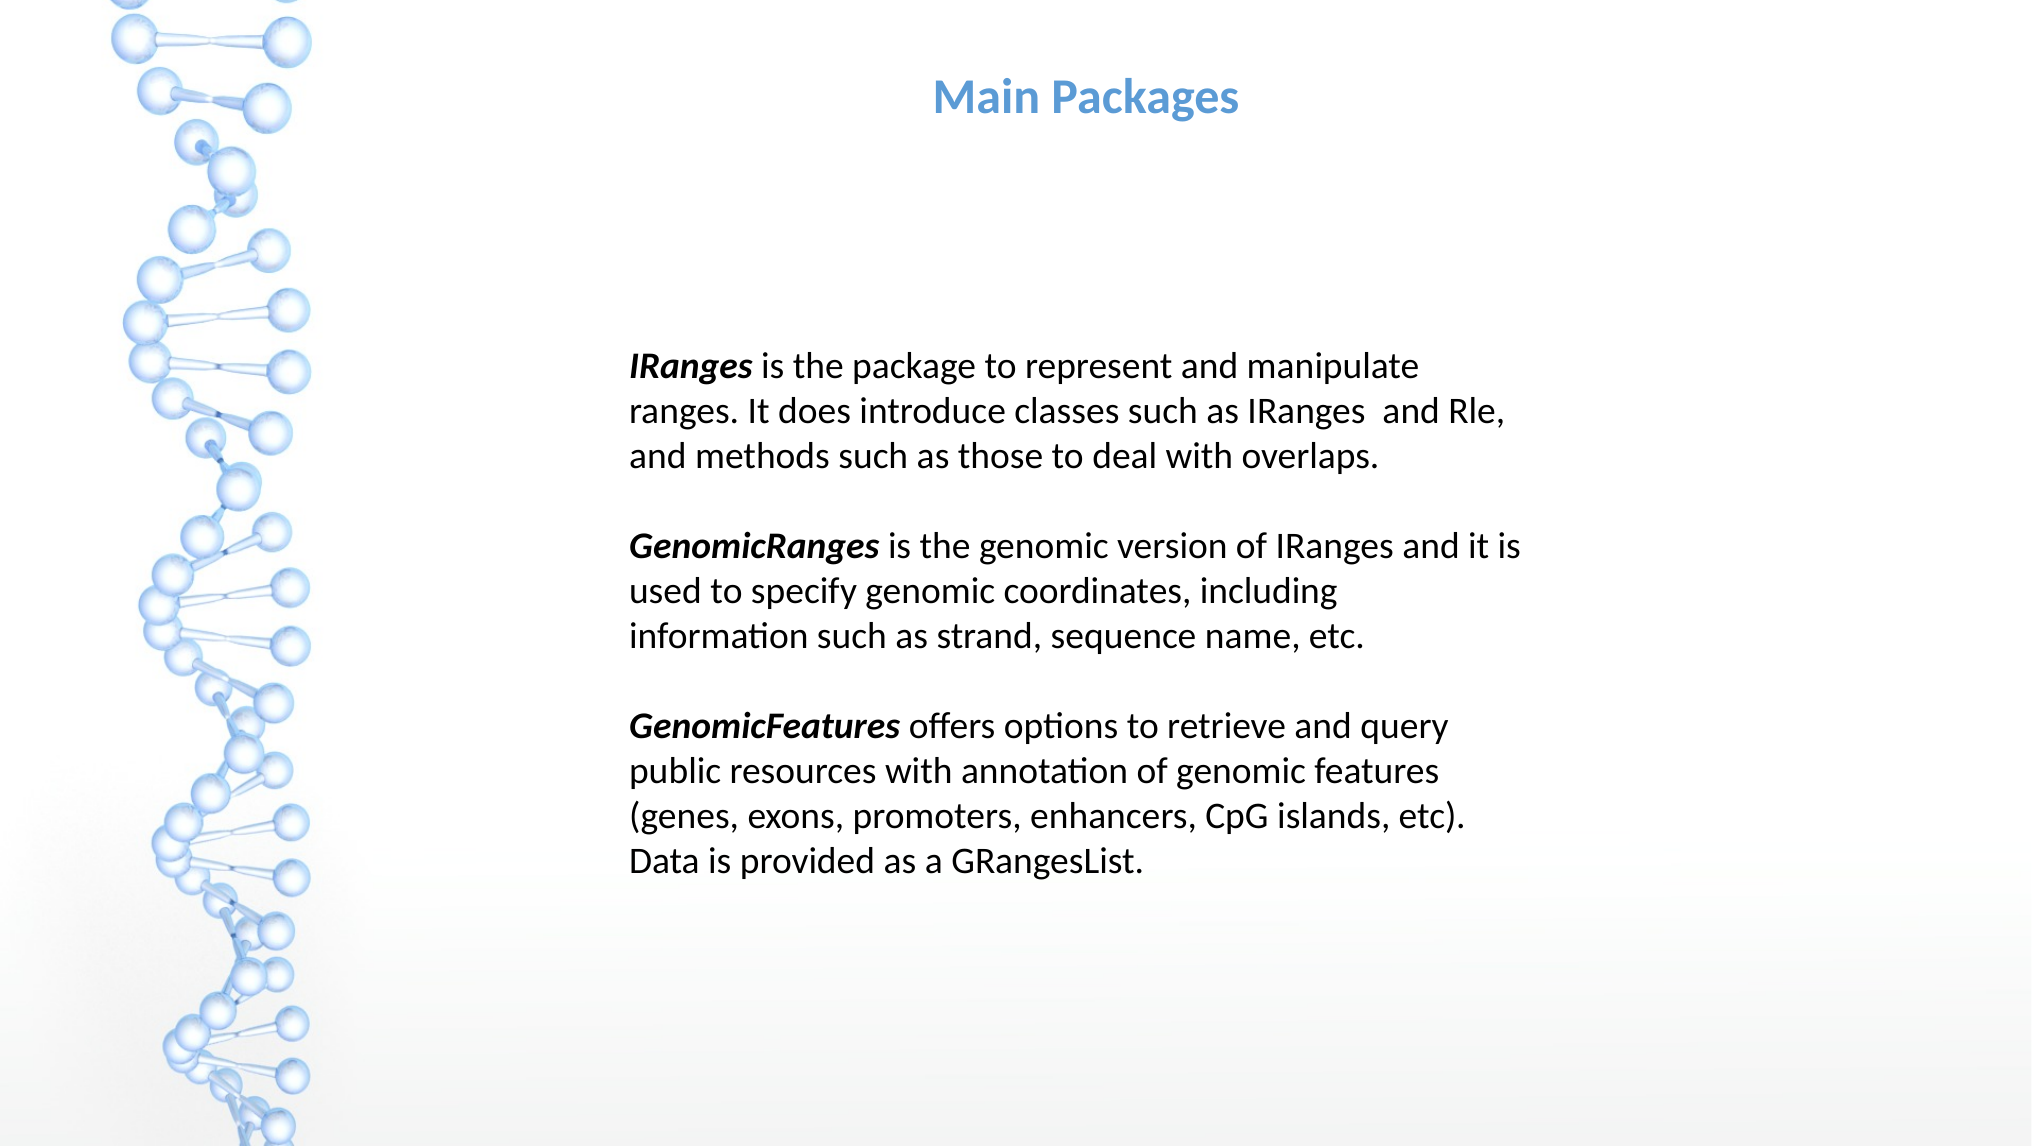

Main Packages
IRanges is the package to represent and manipulate ranges. It does introduce classes such as IRanges and Rle, and methods such as those to deal with overlaps.
GenomicRanges is the genomic version of IRanges and it is used to specify genomic coordinates, including information such as strand, sequence name, etc.
GenomicFeatures offers options to retrieve and query public resources with annotation of genomic features (genes, exons, promoters, enhancers, CpG islands, etc). Data is provided as a GRangesList.